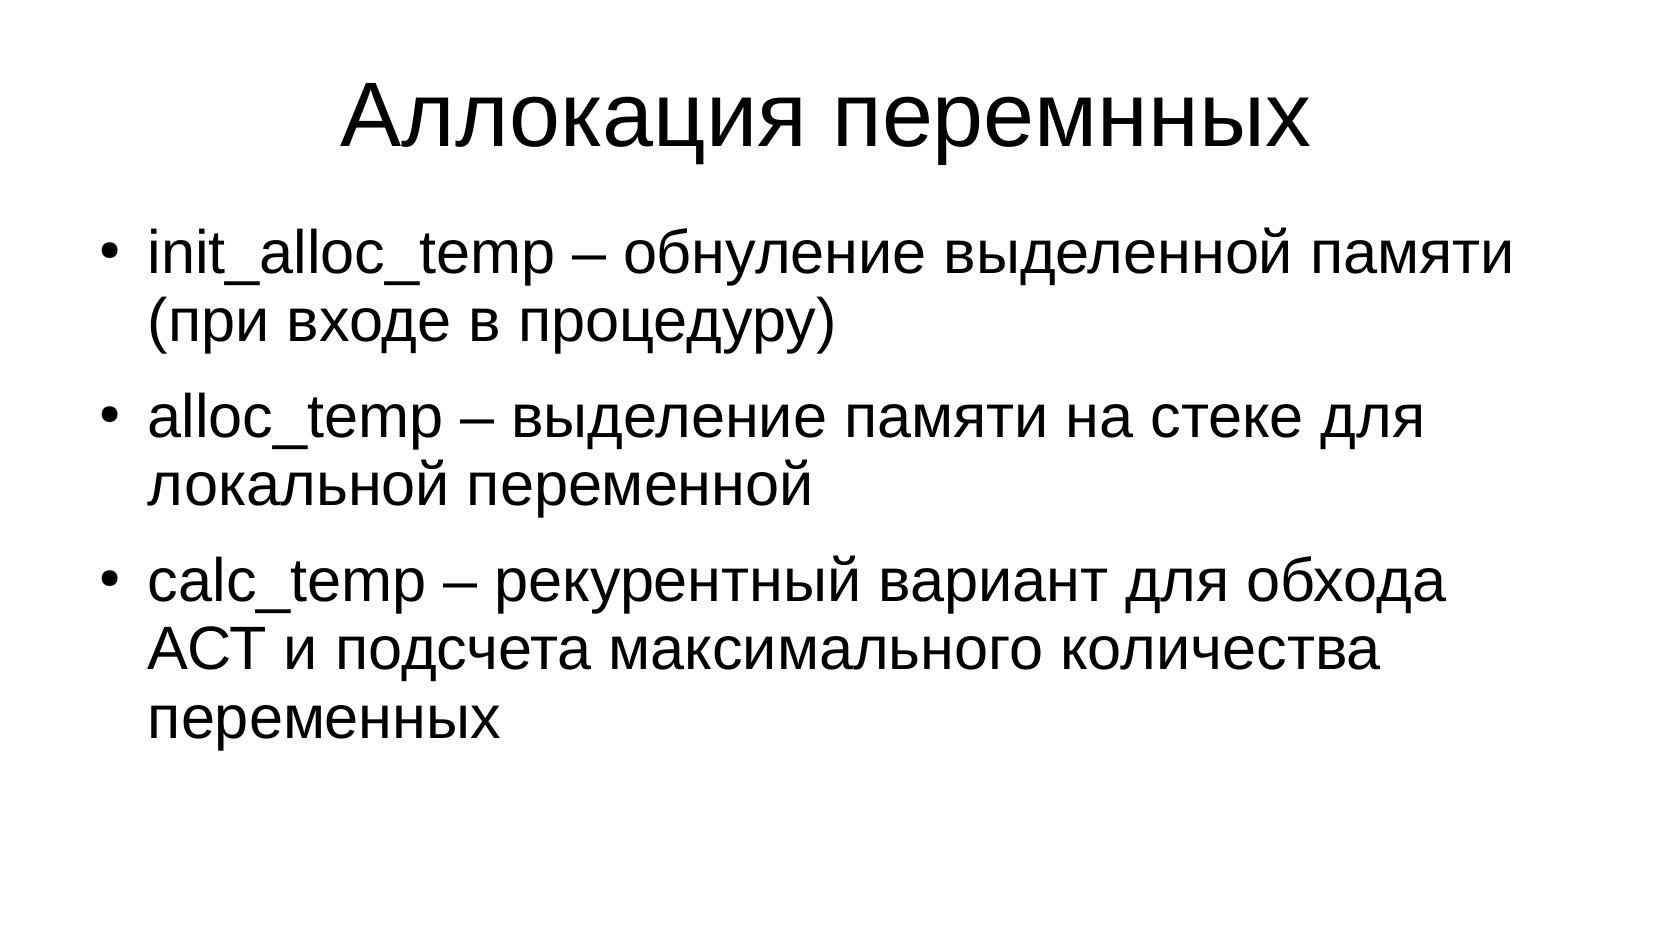

# Аллокация перемнных
init_alloc_temp – обнуление выделенной памяти (при входе в процедуру)
alloc_temp – выделение памяти на стеке для локальной переменной
calc_temp – рекурентный вариант для обхода АСТ и подсчета максимального количества переменных